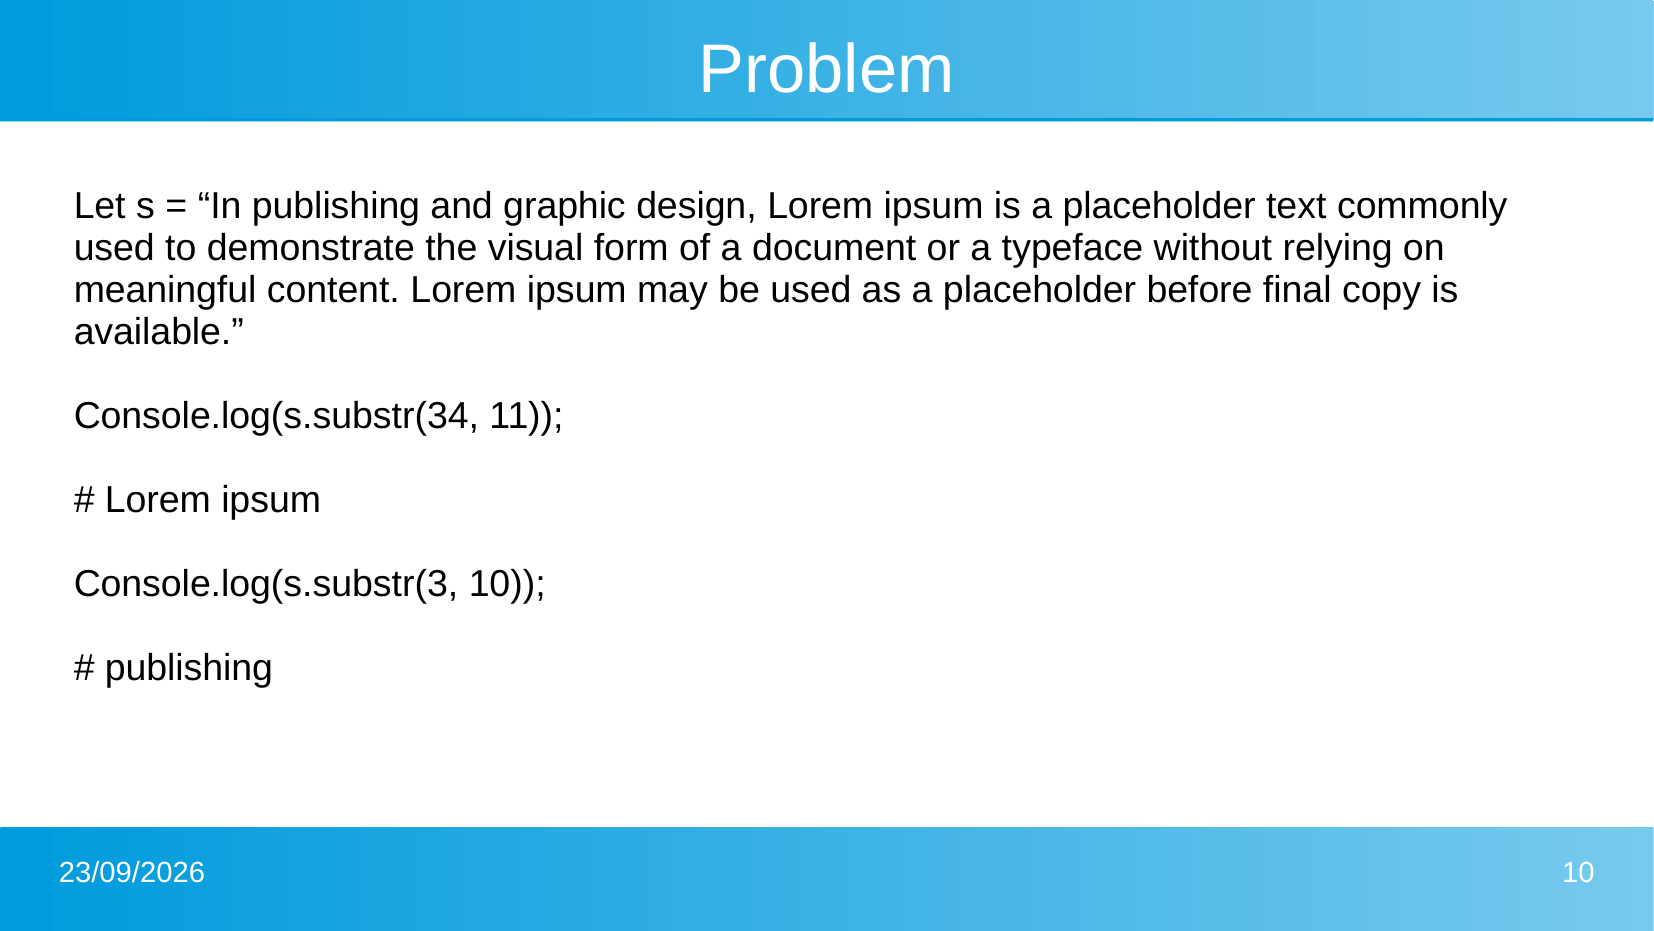

# Problem
Let s = “In publishing and graphic design, Lorem ipsum is a placeholder text commonly used to demonstrate the visual form of a document or a typeface without relying on meaningful content. Lorem ipsum may be used as a placeholder before final copy is available.”
Console.log(s.substr(34, 11));
# Lorem ipsum
Console.log(s.substr(3, 10));
# publishing
10